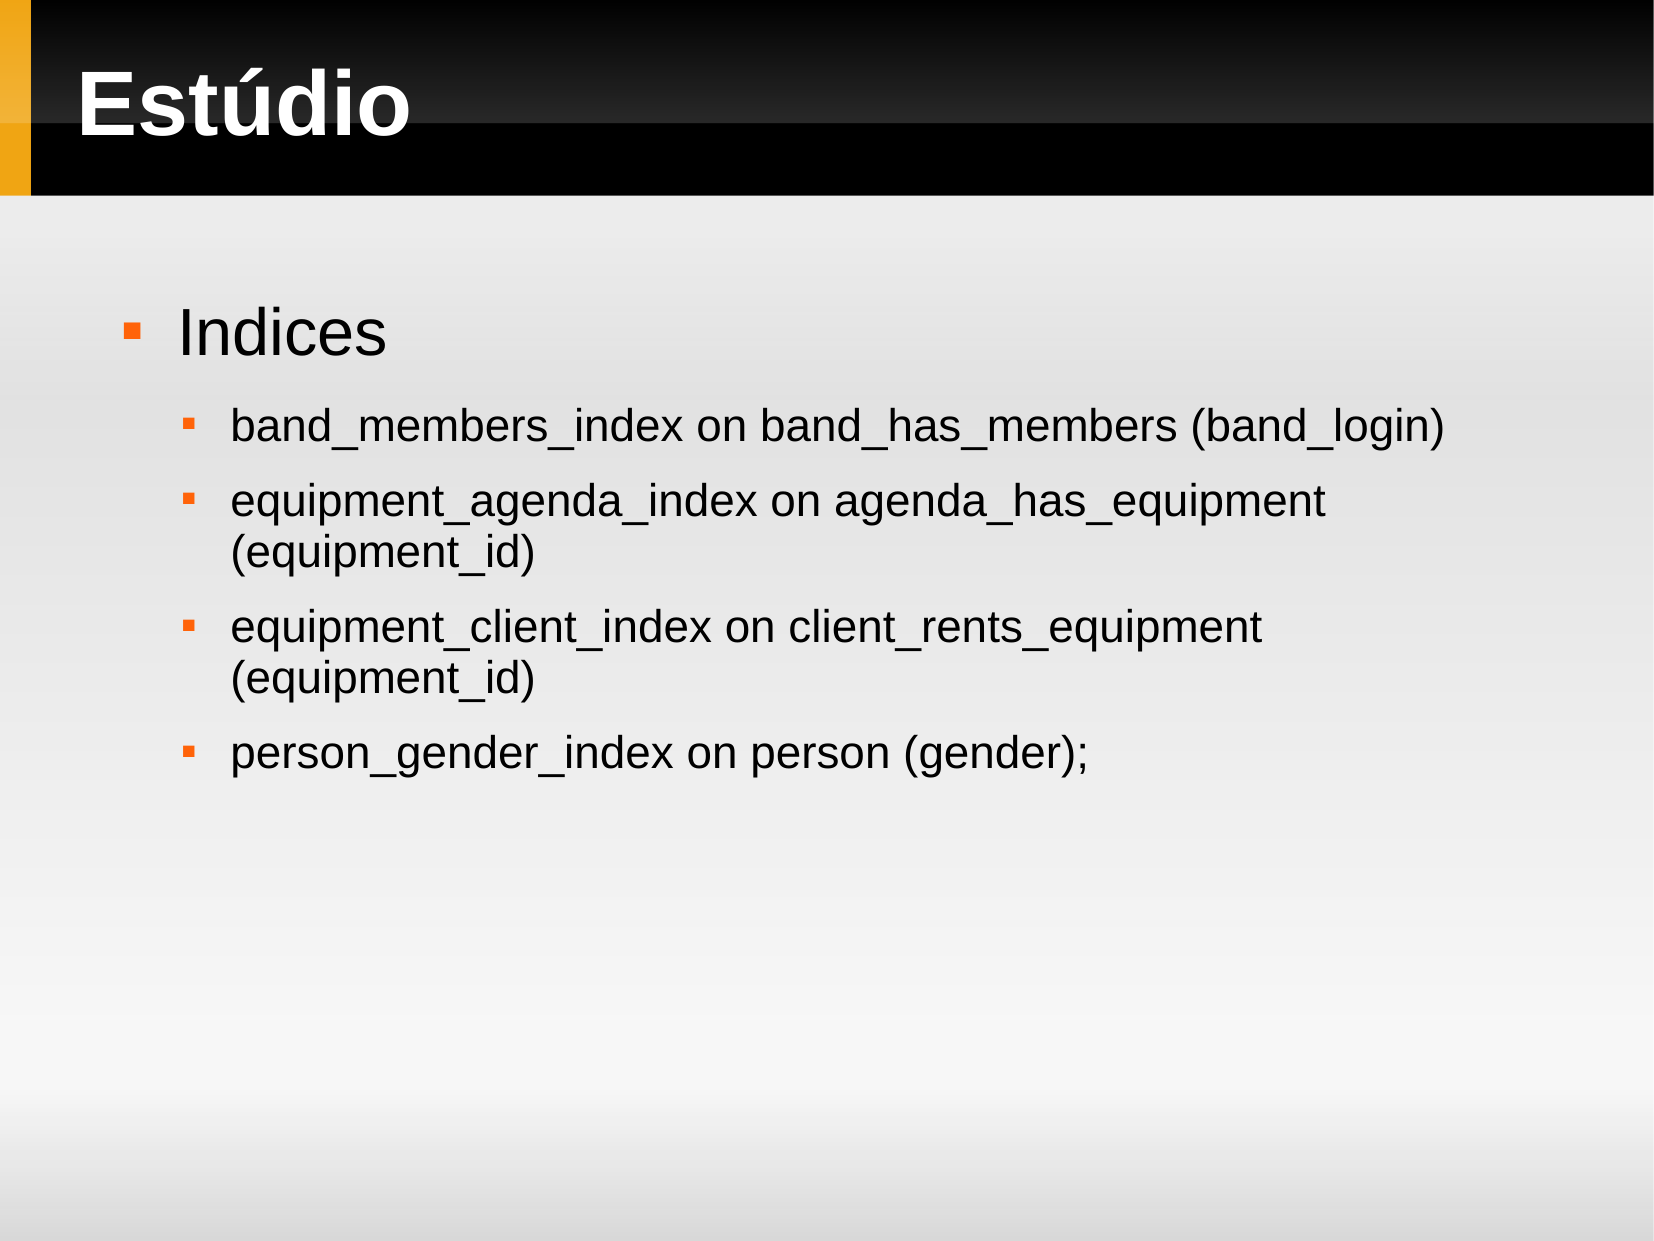

# Estúdio
Indices
band_members_index on band_has_members (band_login)
equipment_agenda_index on agenda_has_equipment (equipment_id)
equipment_client_index on client_rents_equipment (equipment_id)
person_gender_index on person (gender);